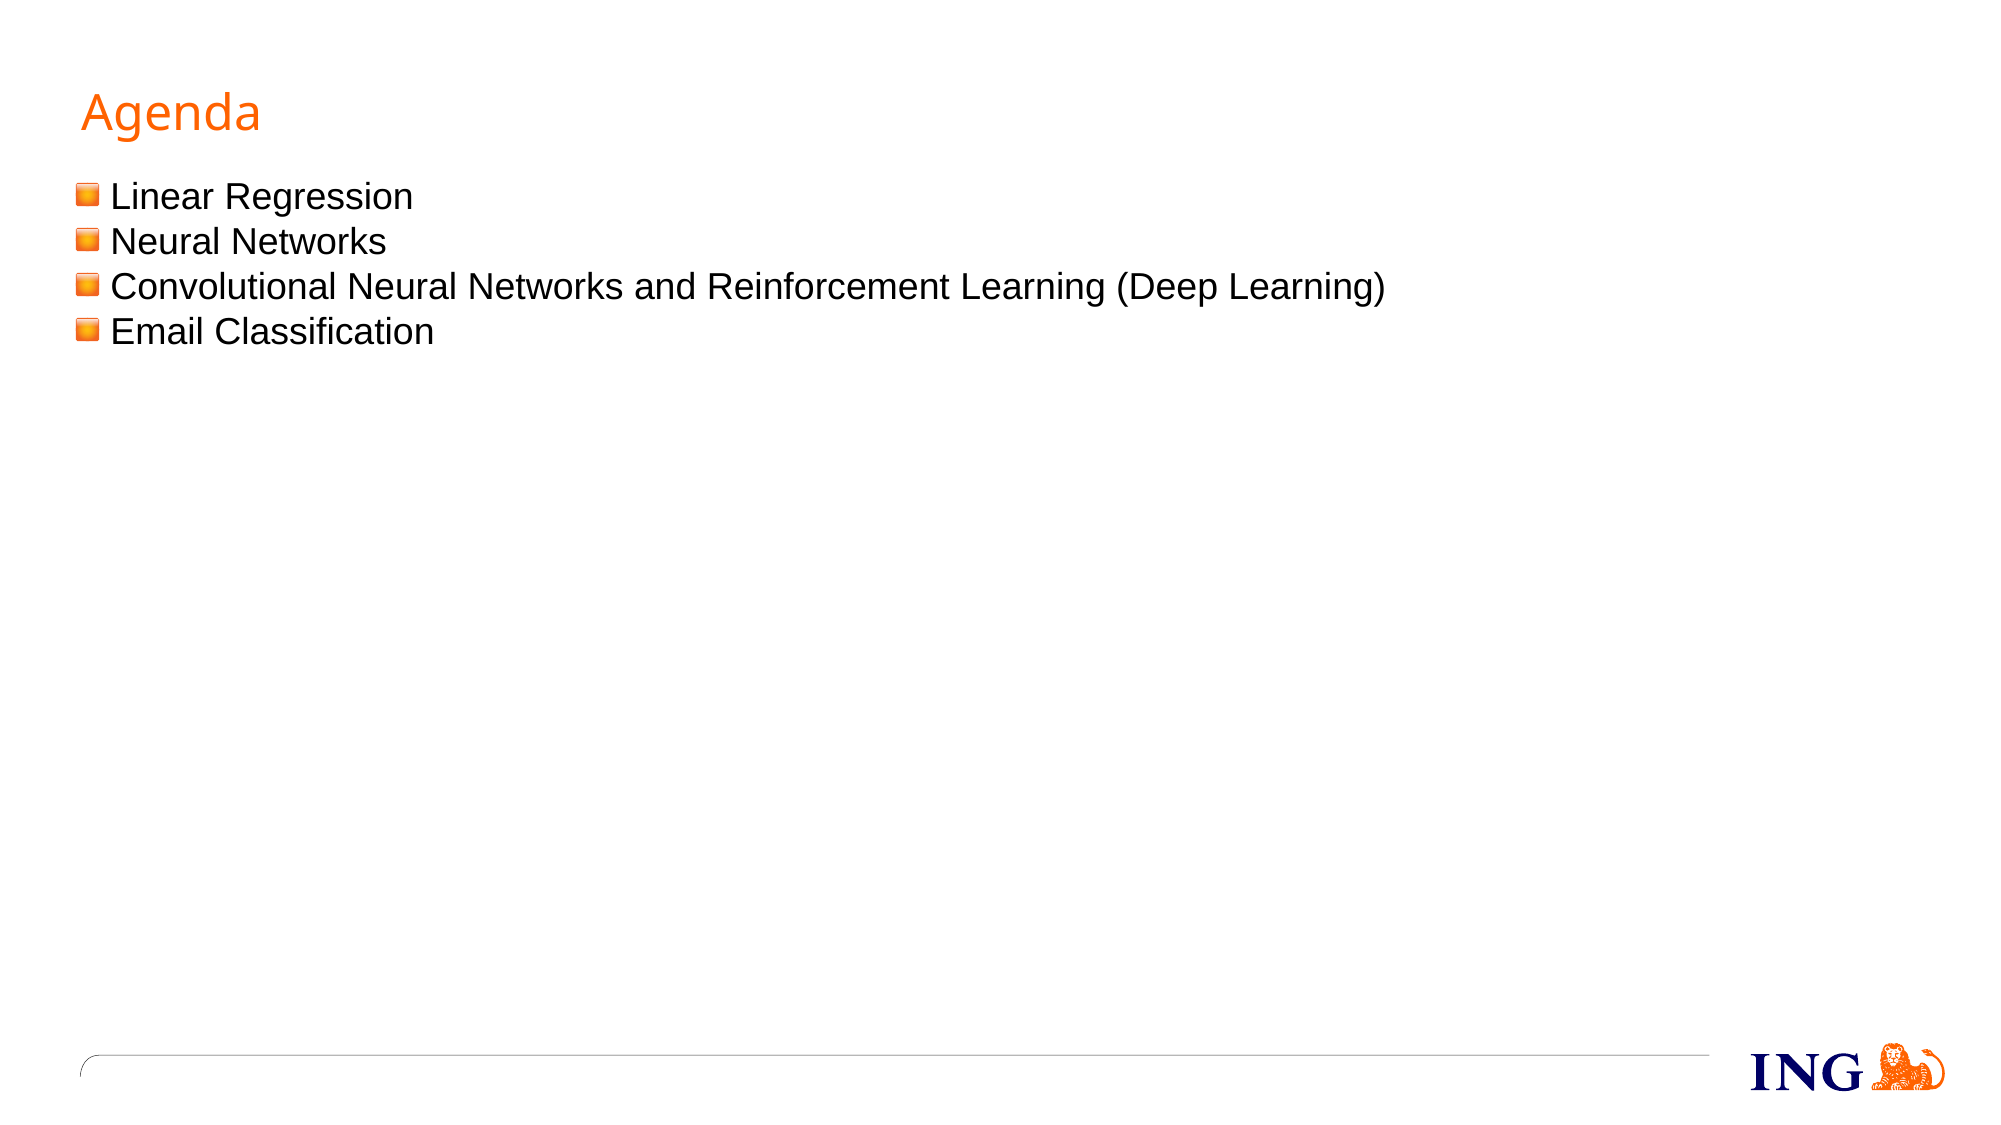

Agenda
Linear Regression
Neural Networks
Convolutional Neural Networks and Reinforcement Learning (Deep Learning)
Email Classification